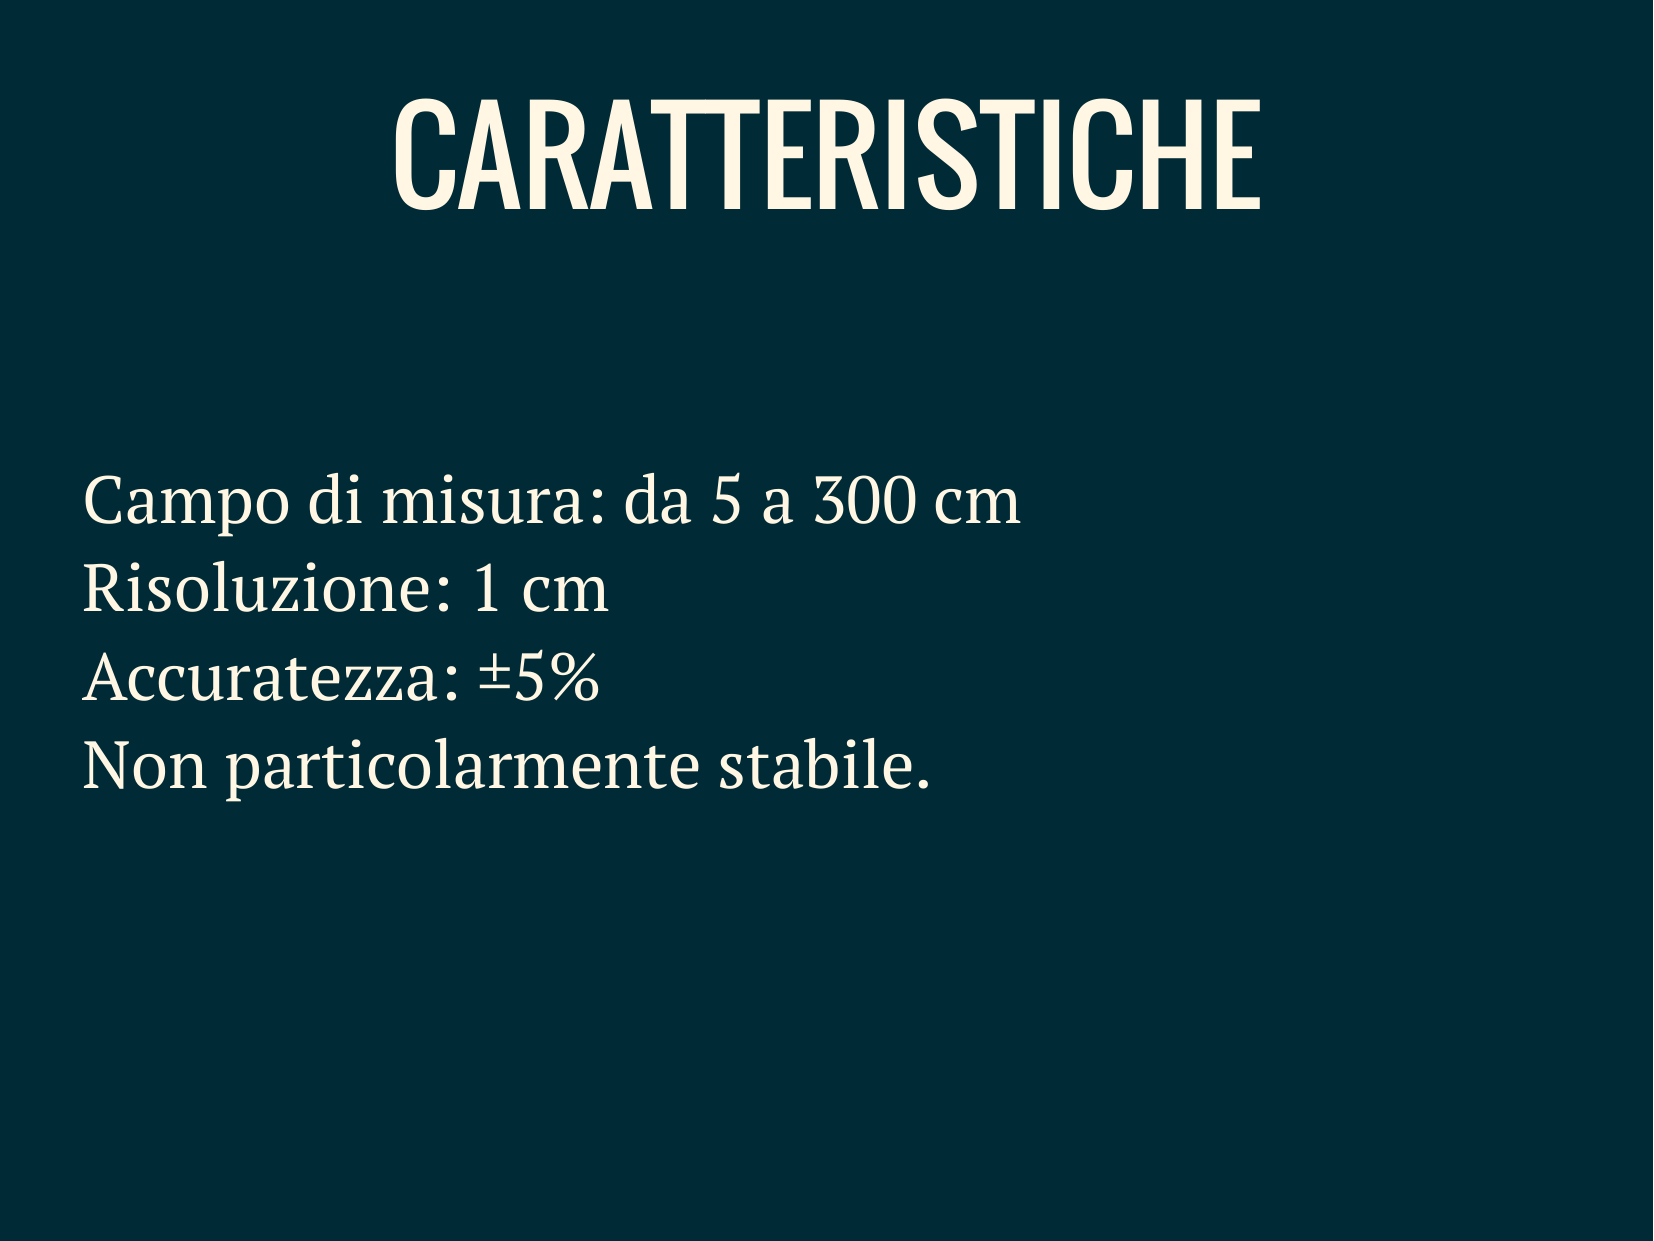

# Caratteristiche
Campo di misura: da 5 a 300 cm
Risoluzione: 1 cm
Accuratezza: ±5%
Non particolarmente stabile.